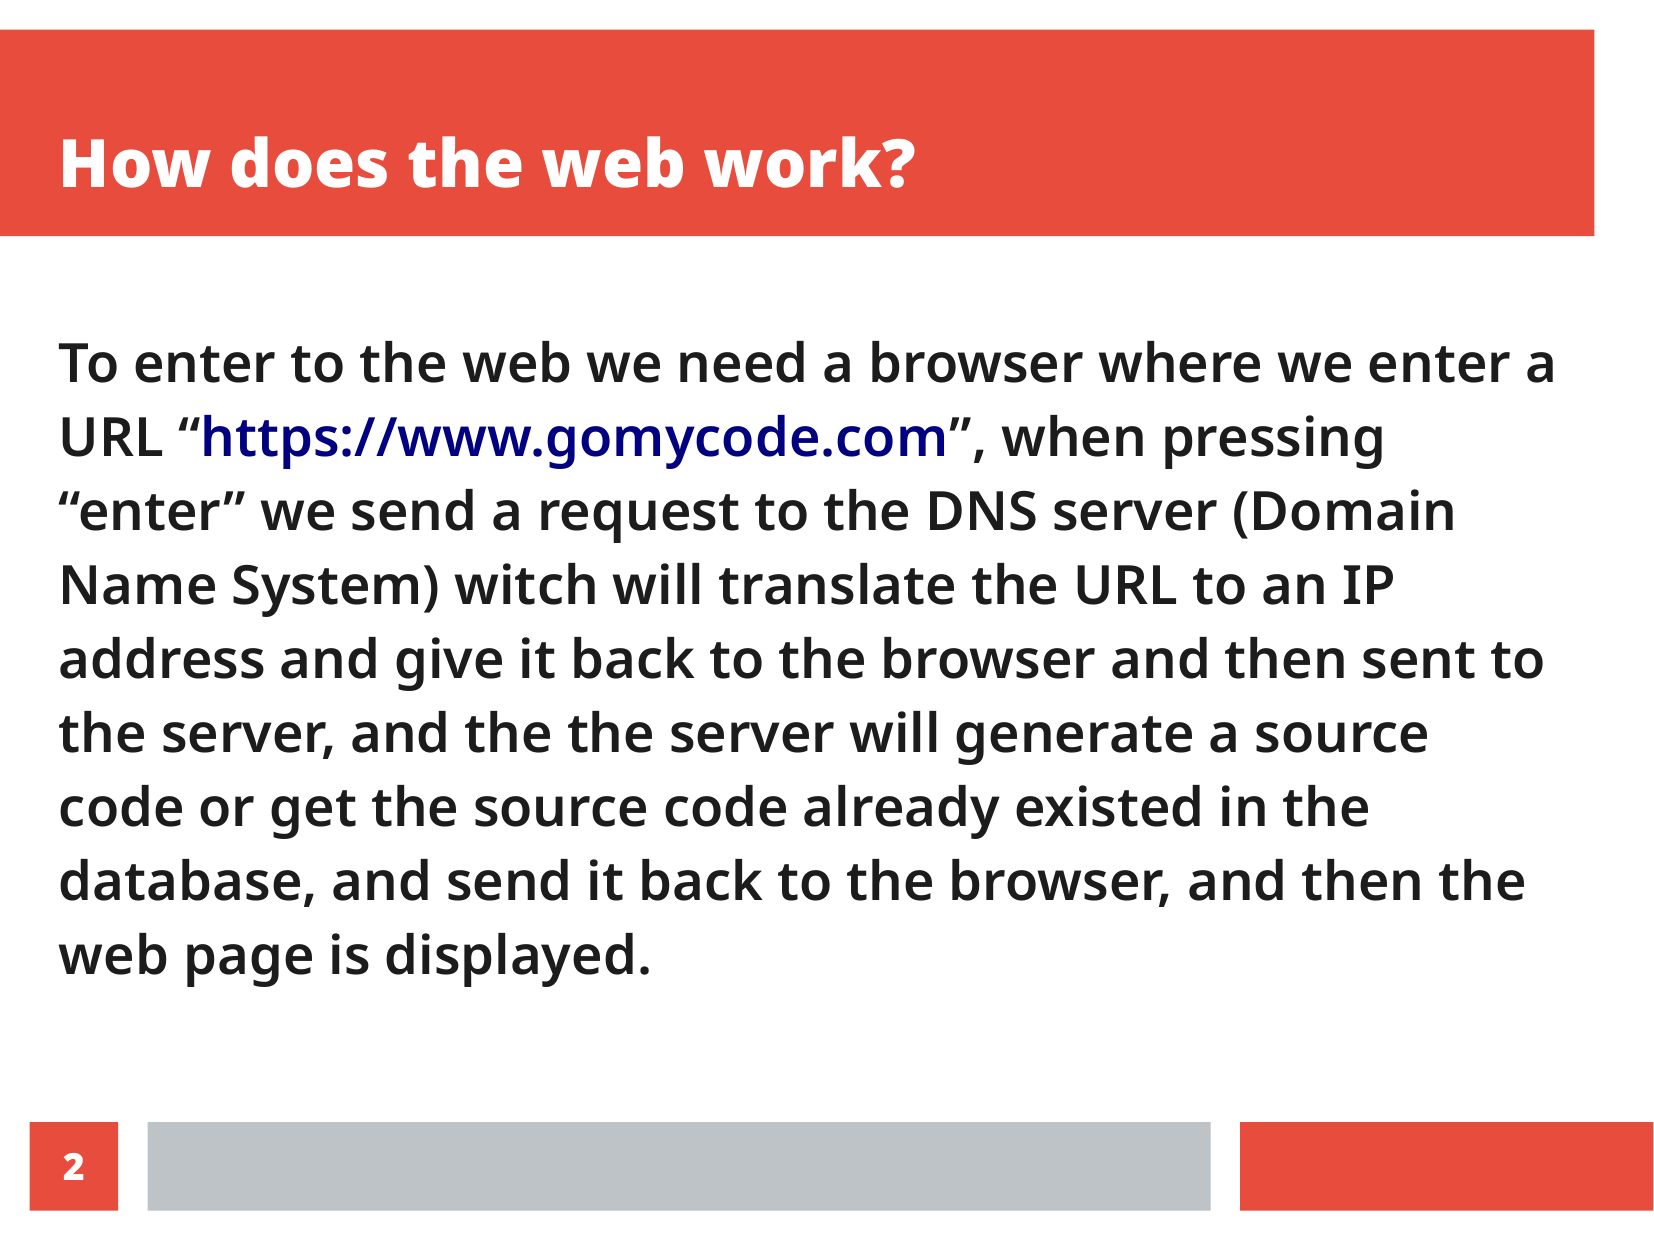

# How does the web work?
To enter to the web we need a browser where we enter a URL “https://www.gomycode.com”, when pressing “enter” we send a request to the DNS server (Domain Name System) witch will translate the URL to an IP address and give it back to the browser and then sent to the server, and the the server will generate a source code or get the source code already existed in the database, and send it back to the browser, and then the web page is displayed.
2